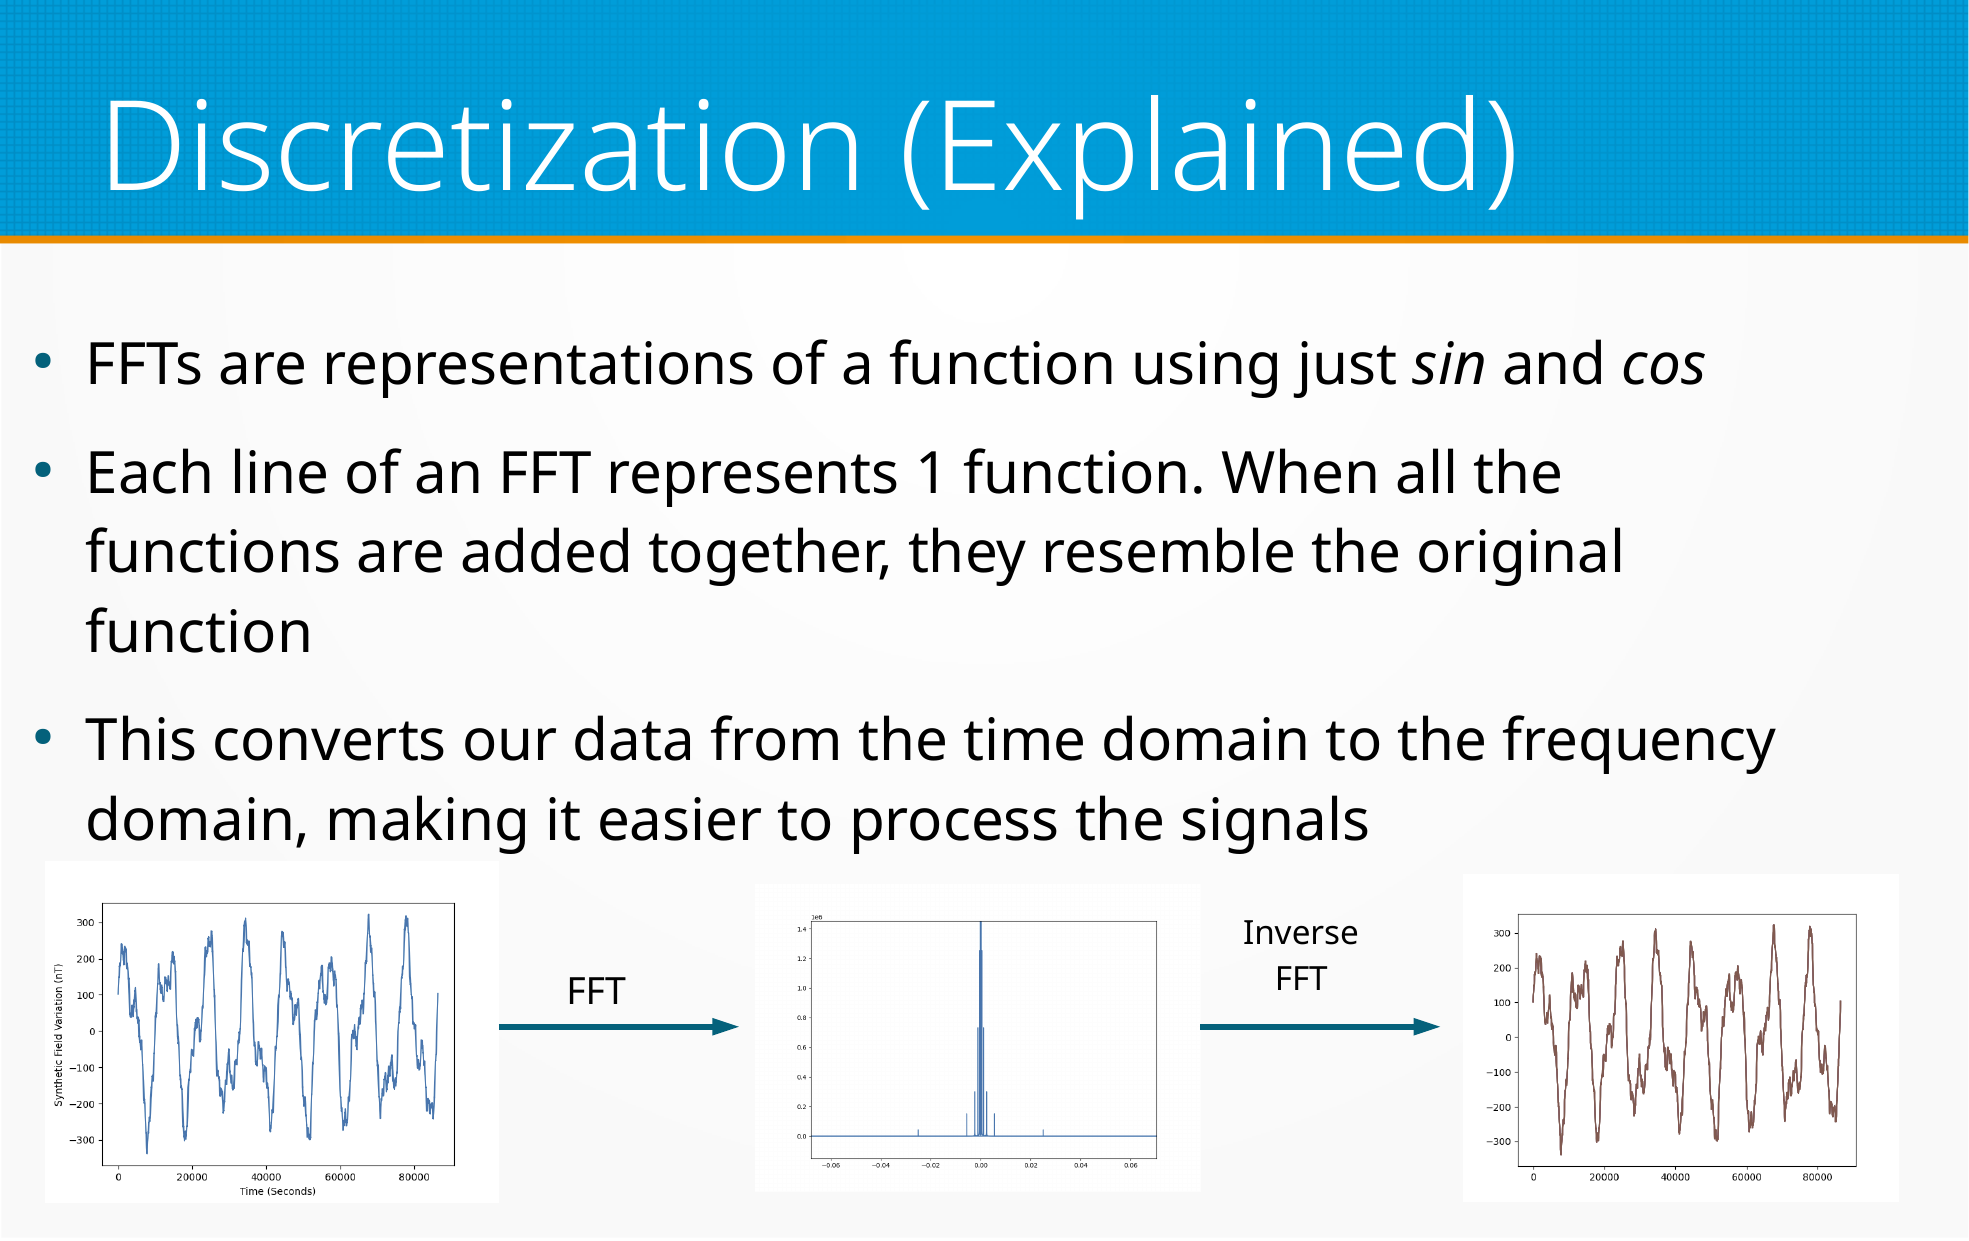

# Discretization (Explained)
FFTs are representations of a function using just sin and cos
Each line of an FFT represents 1 function. When all the functions are added together, they resemble the original function
This converts our data from the time domain to the frequency domain, making it easier to process the signals
Inverse FFT
FFT